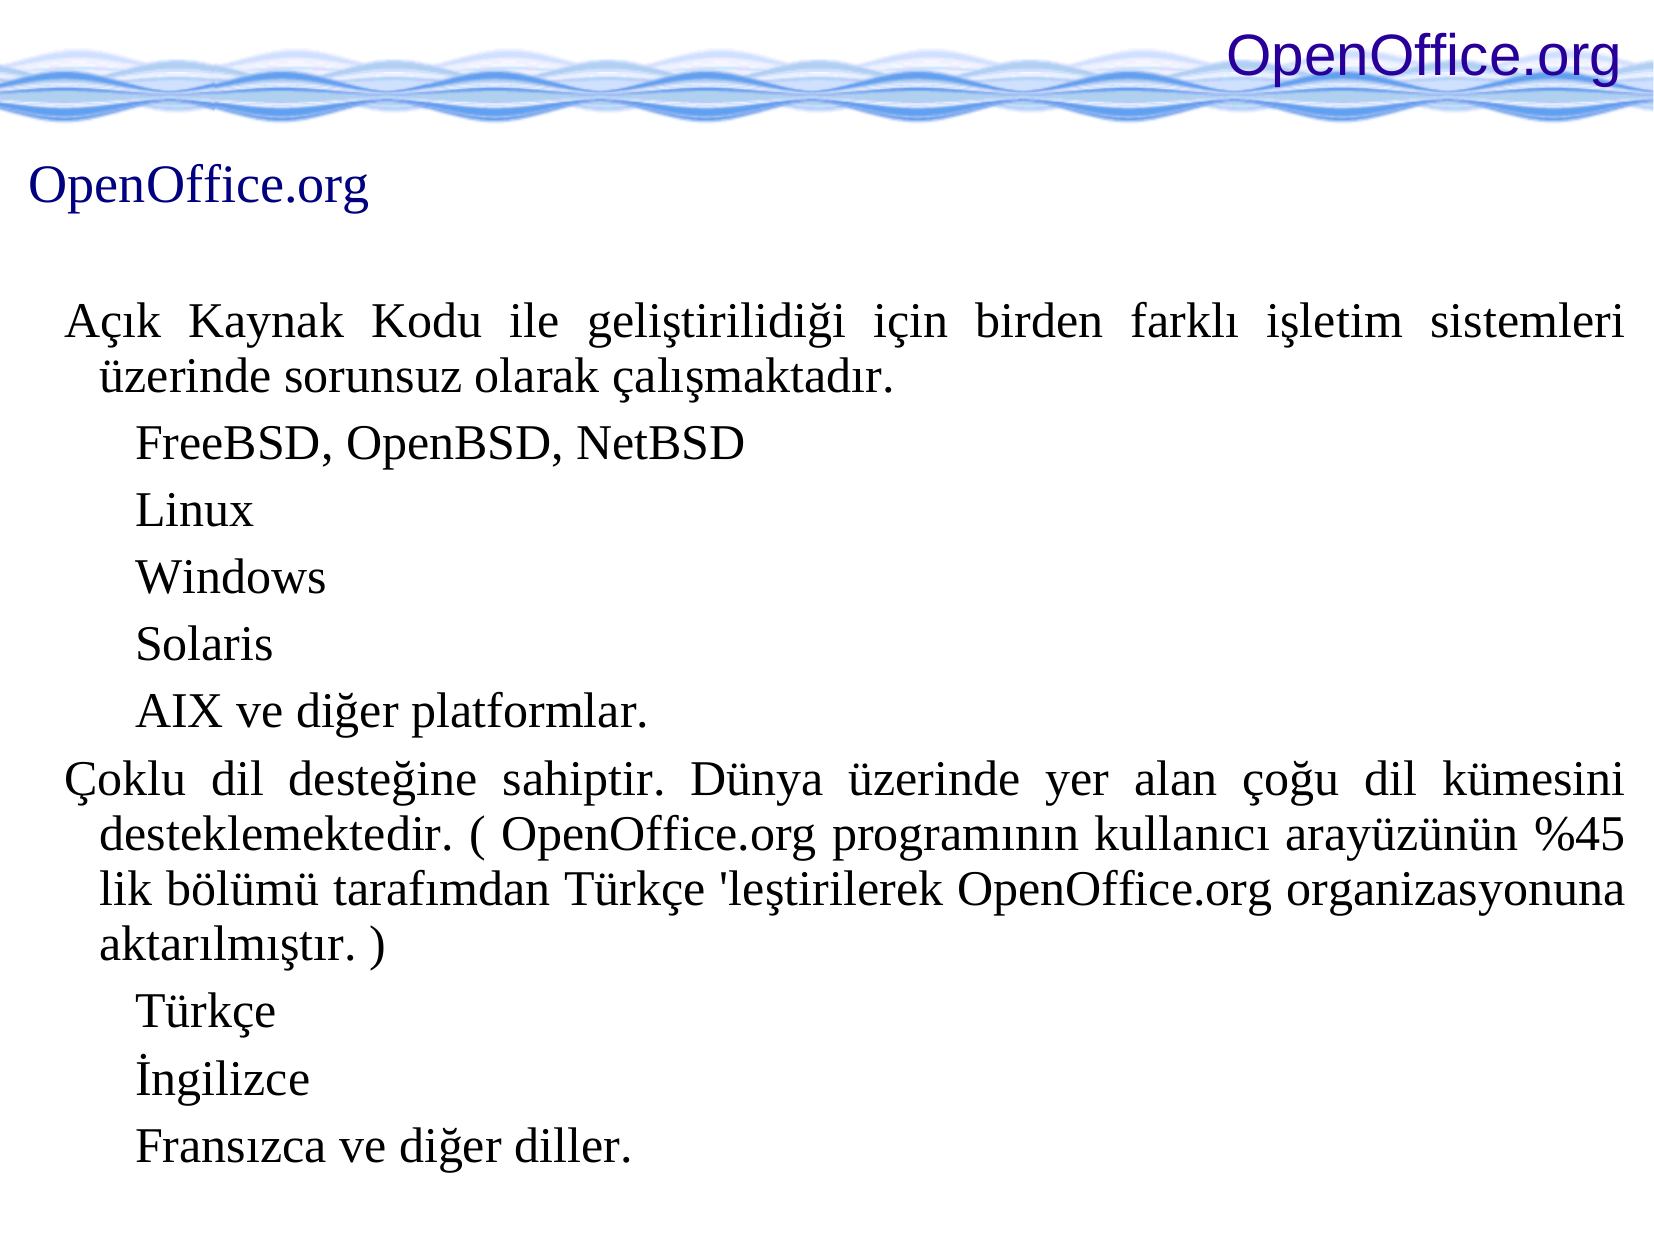

OpenOffice.org
OpenOffice.org
Açık Kaynak Kodu ile geliştirilidiği için birden farklı işletim sistemleri üzerinde sorunsuz olarak çalışmaktadır.
FreeBSD, OpenBSD, NetBSD
Linux
Windows
Solaris
AIX ve diğer platformlar.
Çoklu dil desteğine sahiptir. Dünya üzerinde yer alan çoğu dil kümesini desteklemektedir. ( OpenOffice.org programının kullanıcı arayüzünün %45 lik bölümü tarafımdan Türkçe 'leştirilerek OpenOffice.org organizasyonuna aktarılmıştır. )
Türkçe
İngilizce
Fransızca ve diğer diller.